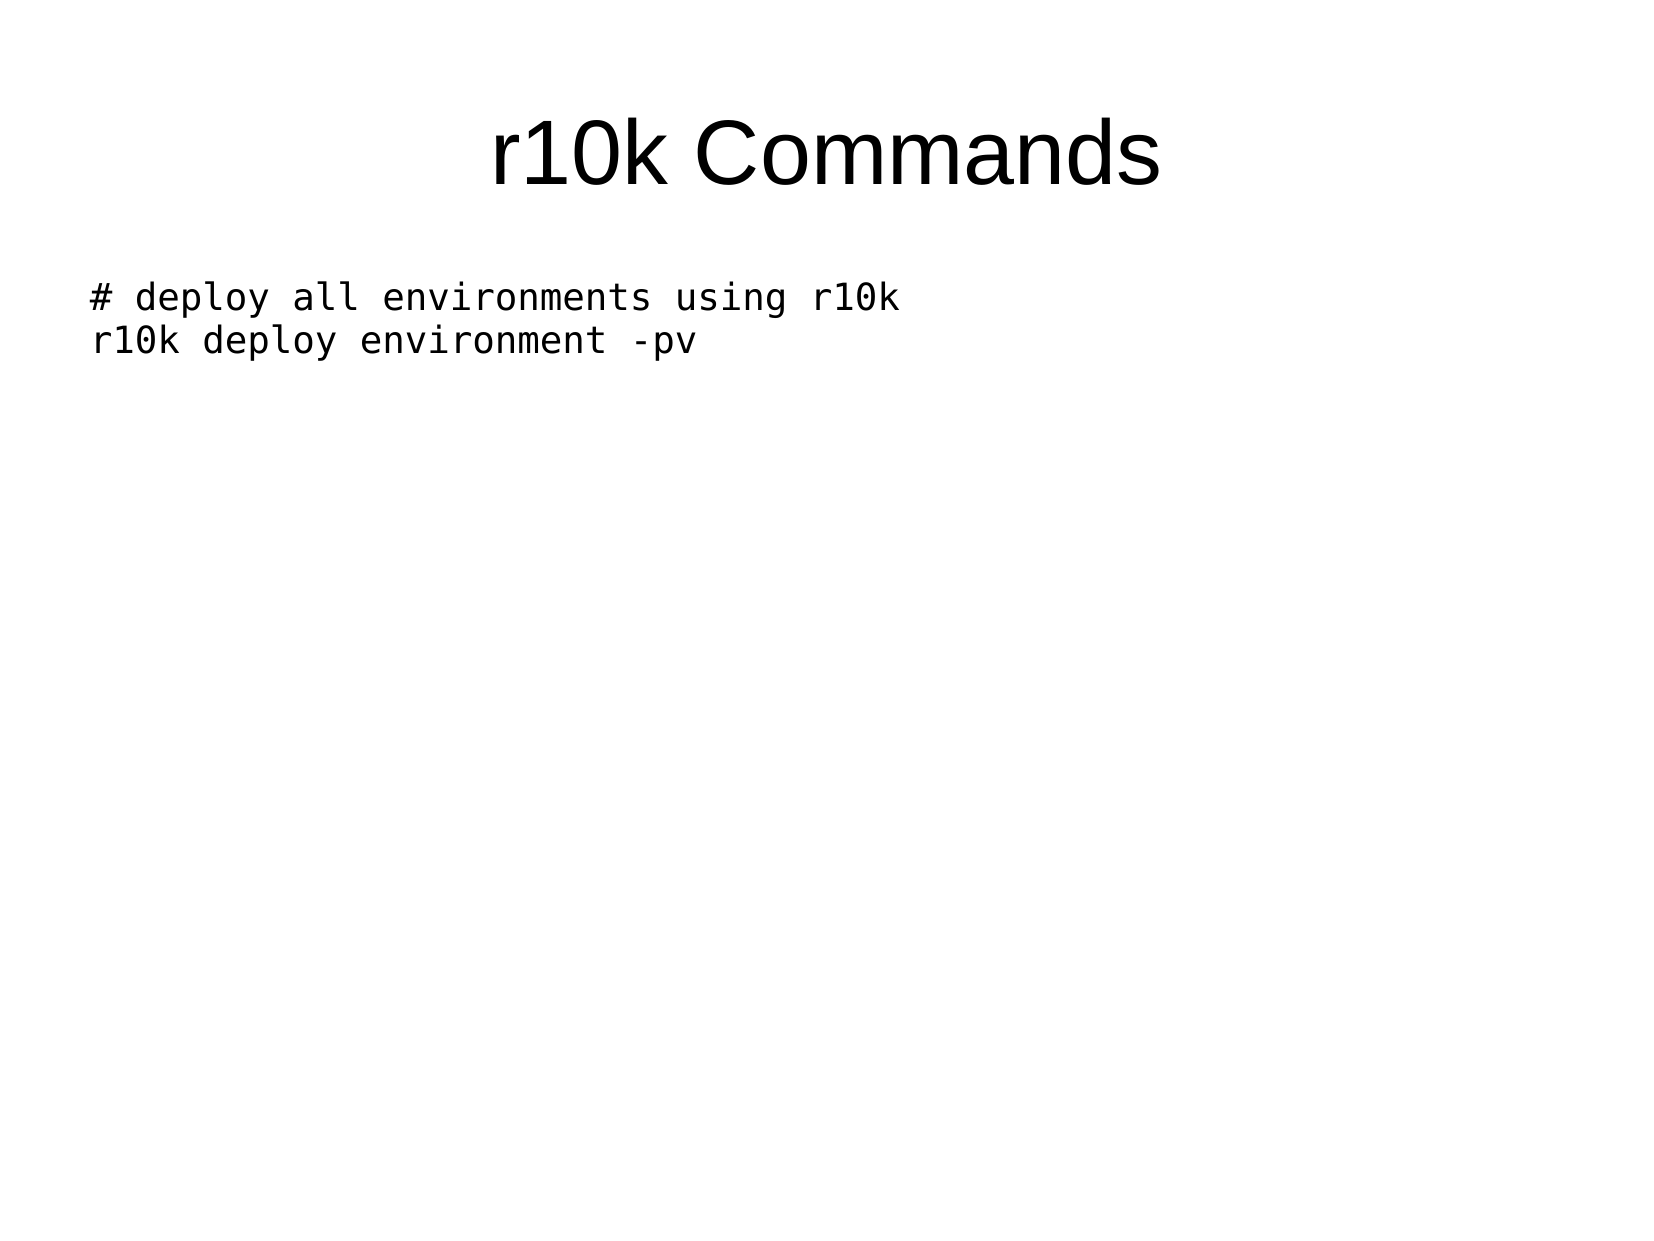

# r10k Commands
# deploy all environments using r10k
r10k deploy environment -pv